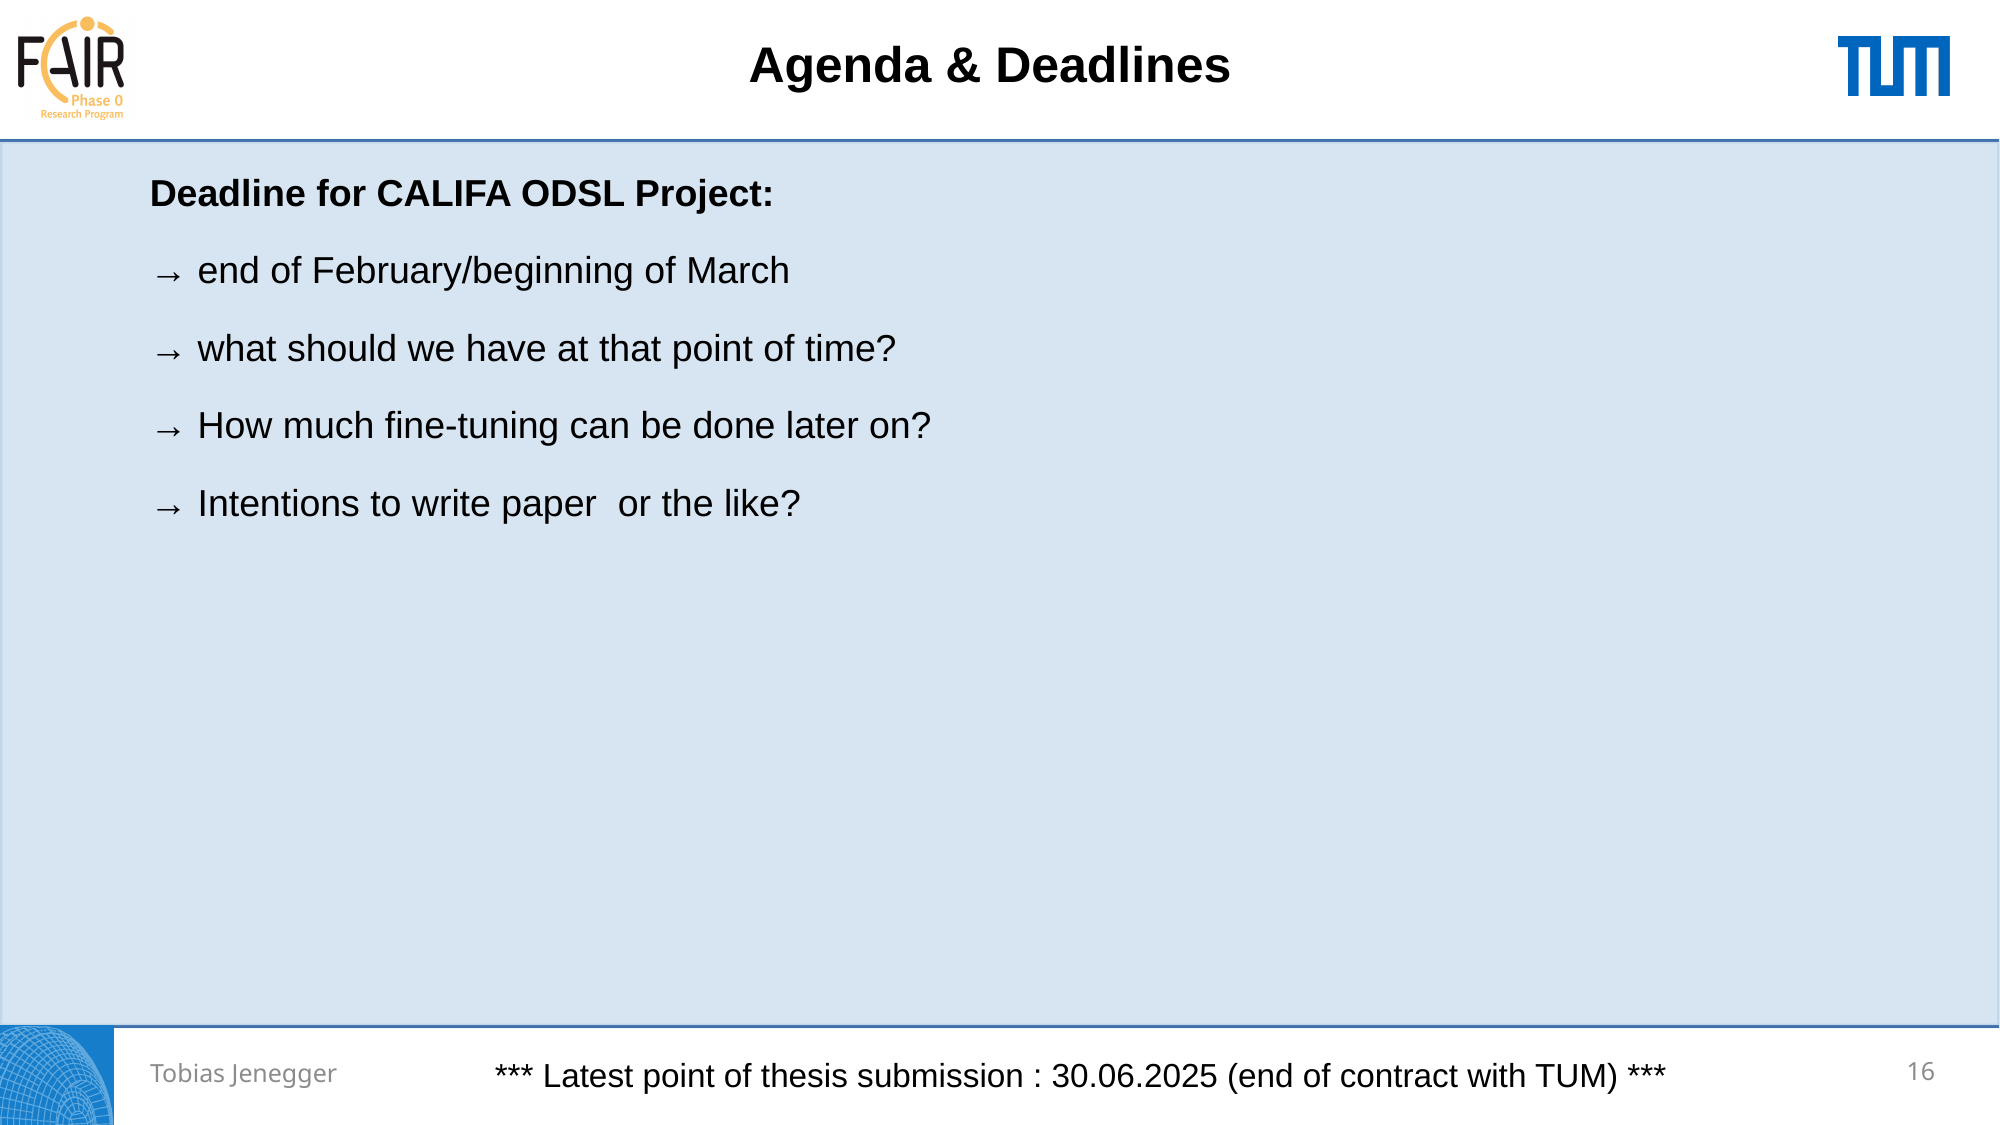

Agenda & Deadlines
Deadline for CALIFA ODSL Project:
→ end of February/beginning of March
→ what should we have at that point of time?
→ How much fine-tuning can be done later on?
→ Intentions to write paper or the like?
16
*** Latest point of thesis submission : 30.06.2025 (end of contract with TUM) ***